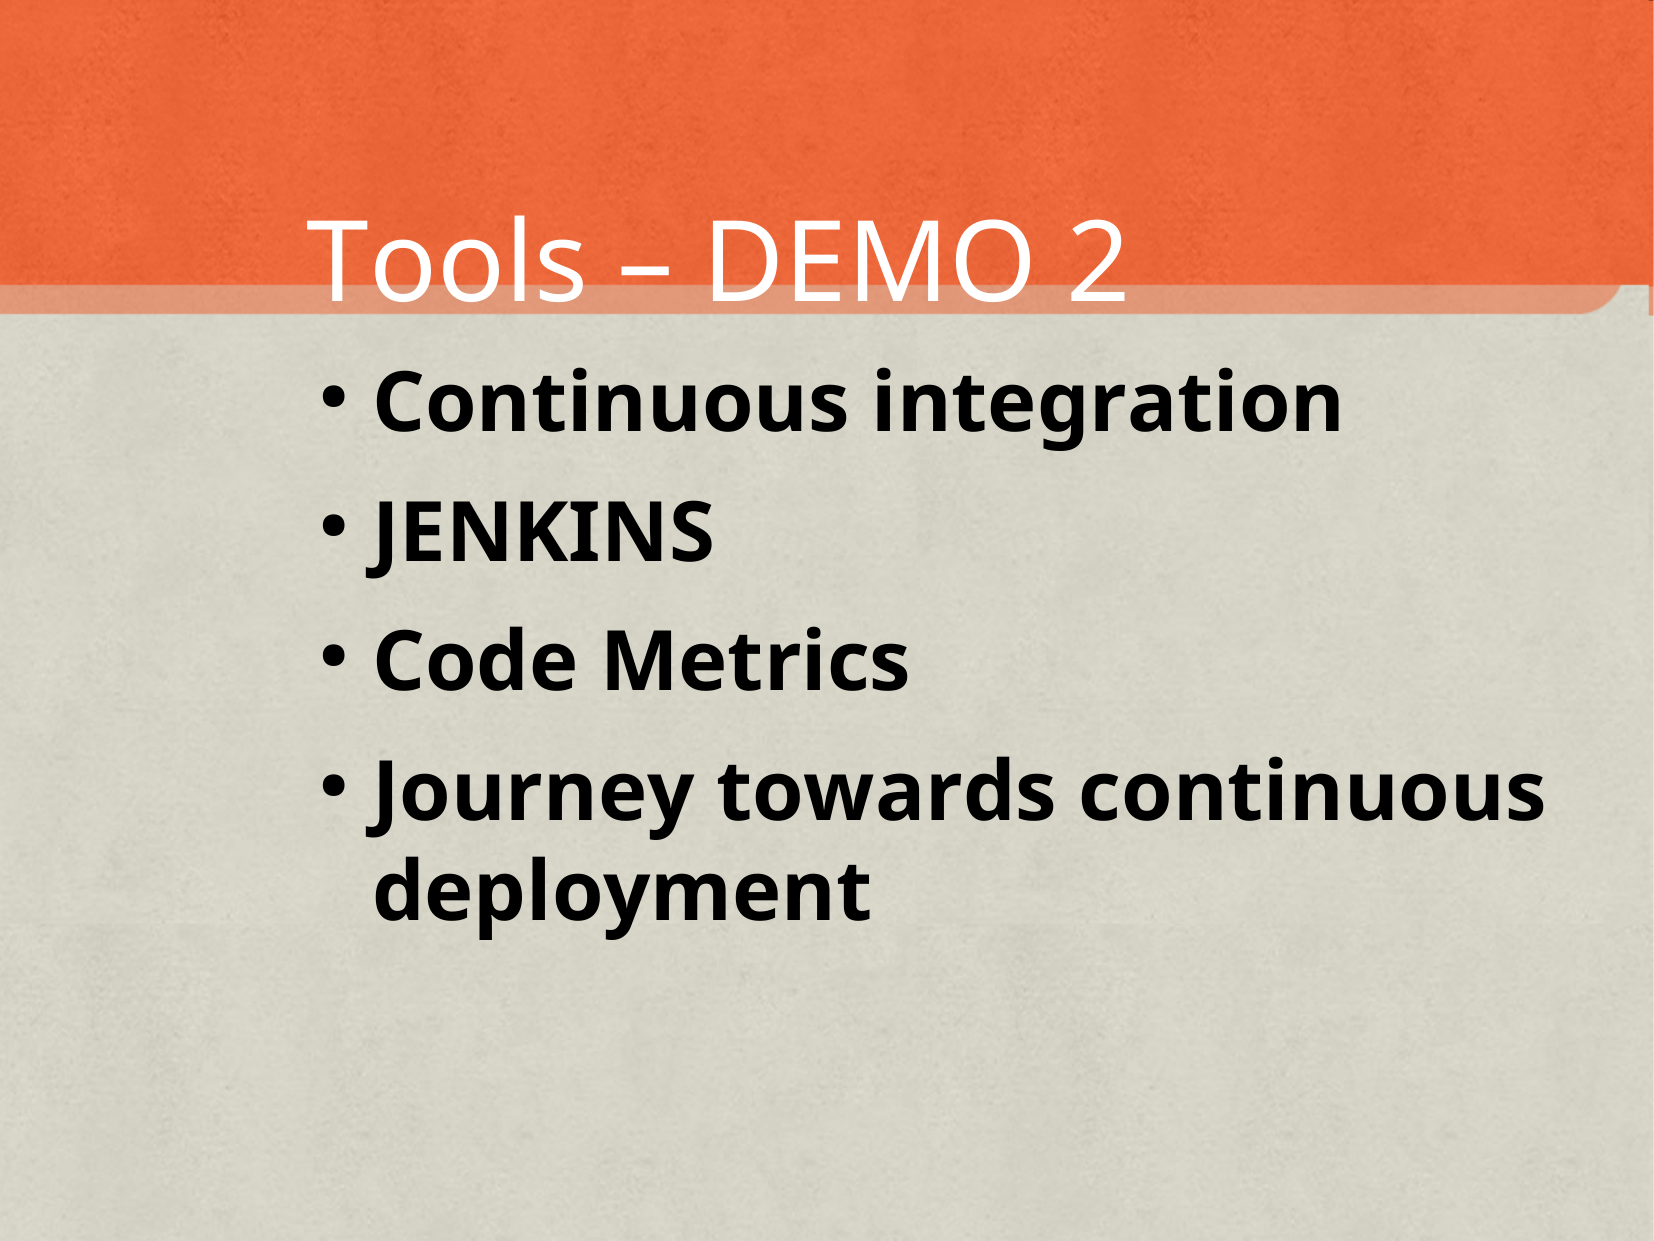

# Tools – DEMO 2
Continuous integration
JENKINS
Code Metrics
Journey towards continuous deployment